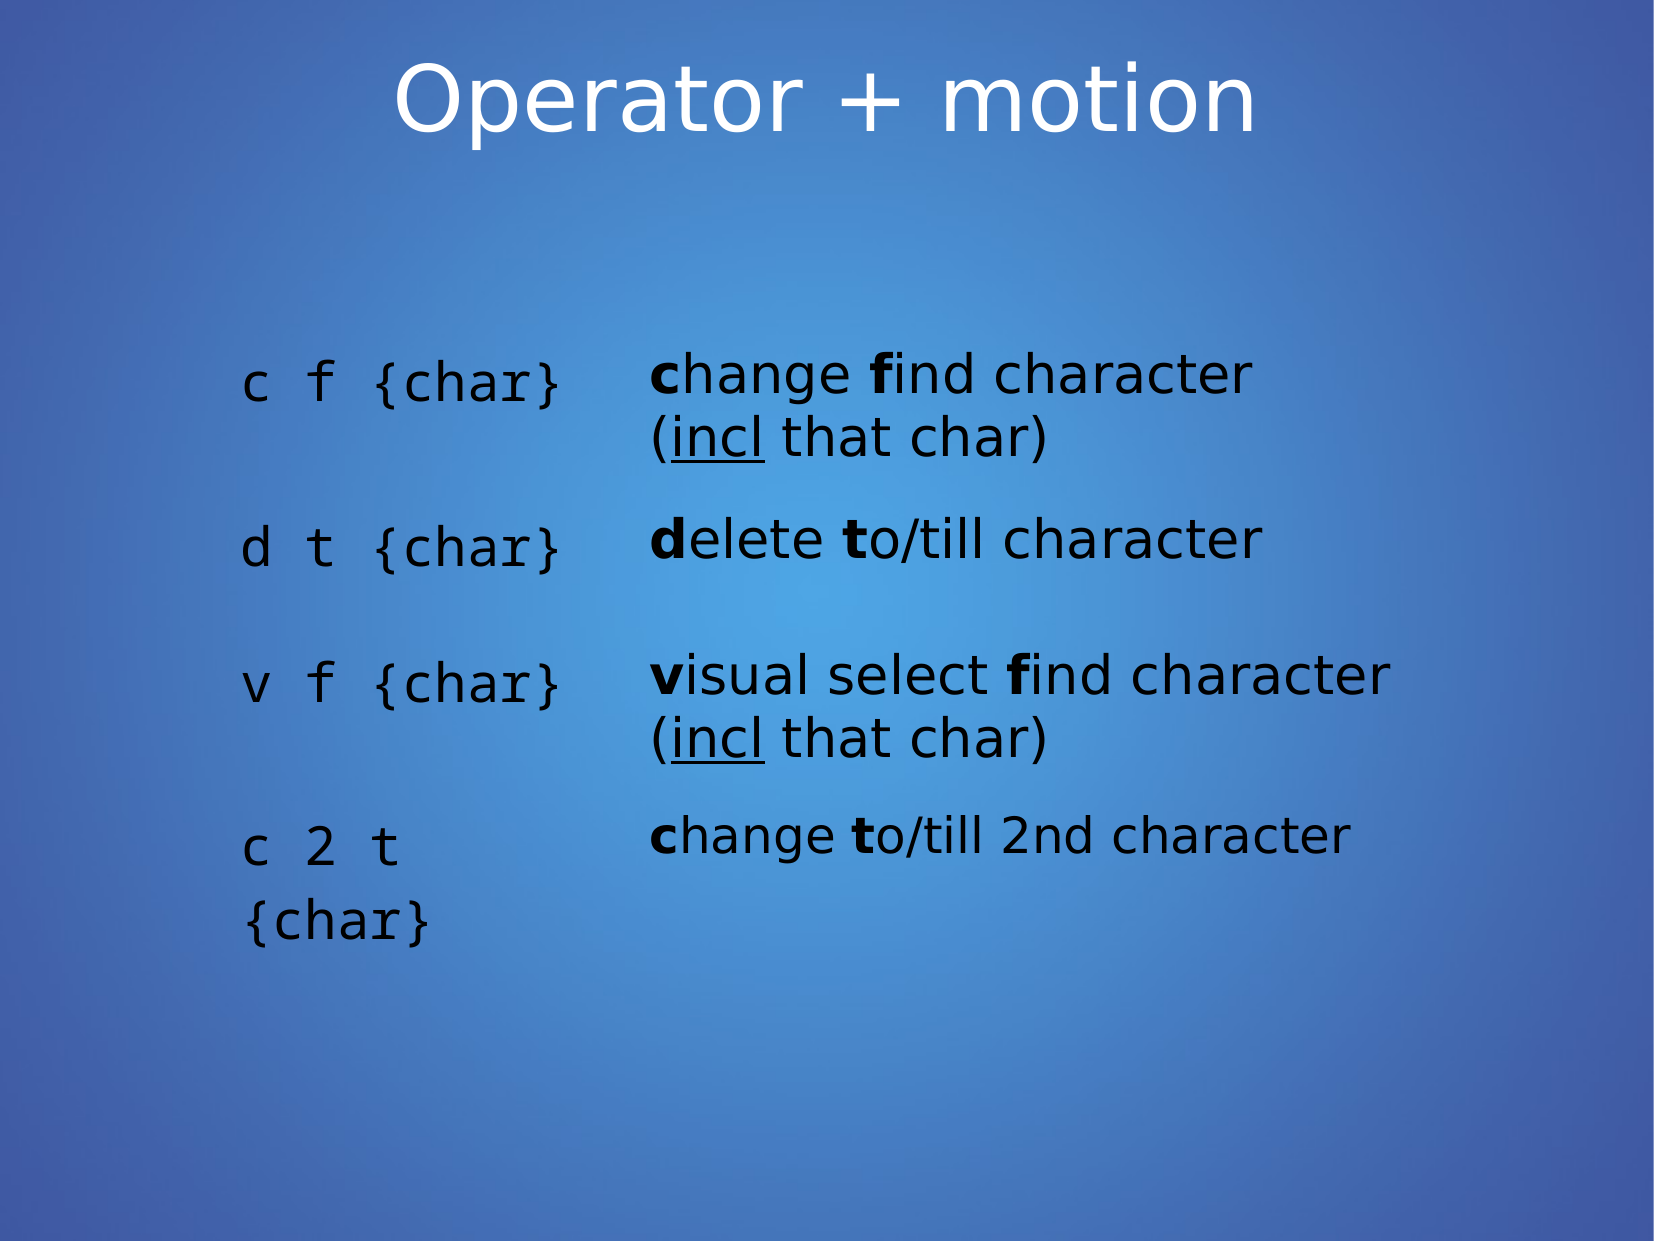

# Operator + motion
| c f {char} | change find character (incl that char) |
| --- | --- |
| d t {char} | delete to/till character |
| v f {char} | visual select find character (incl that char) |
| c 2 t {char} | change to/till 2nd character |